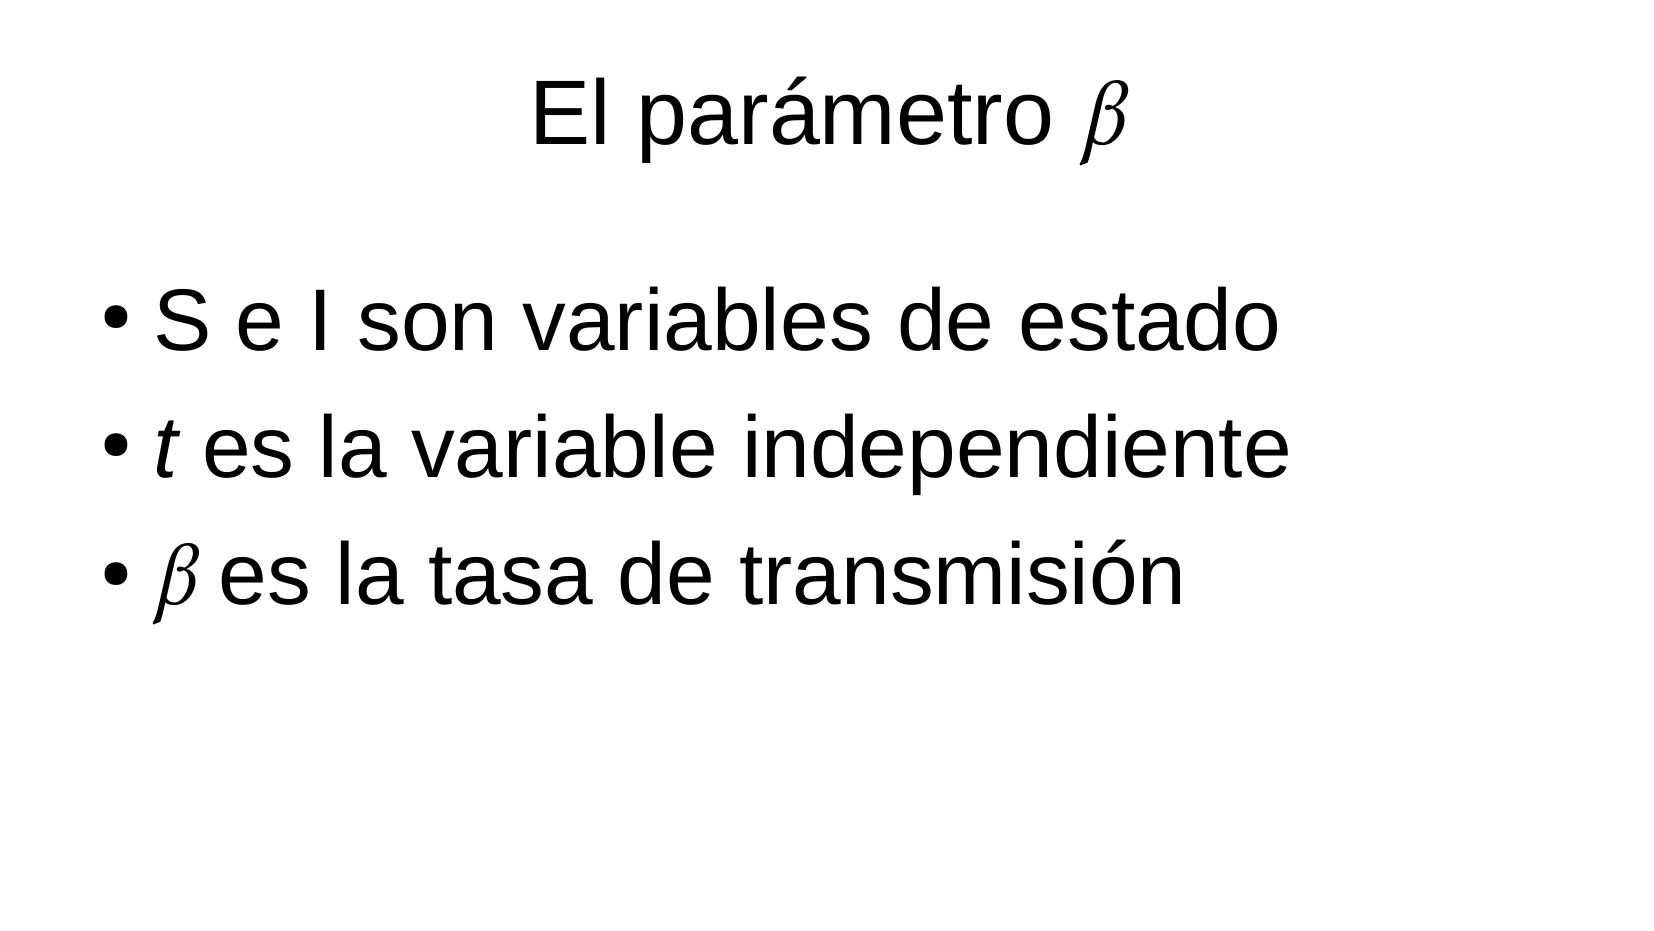

# El parámetro β
S e I son variables de estado
t es la variable independiente
β es la tasa de transmisión